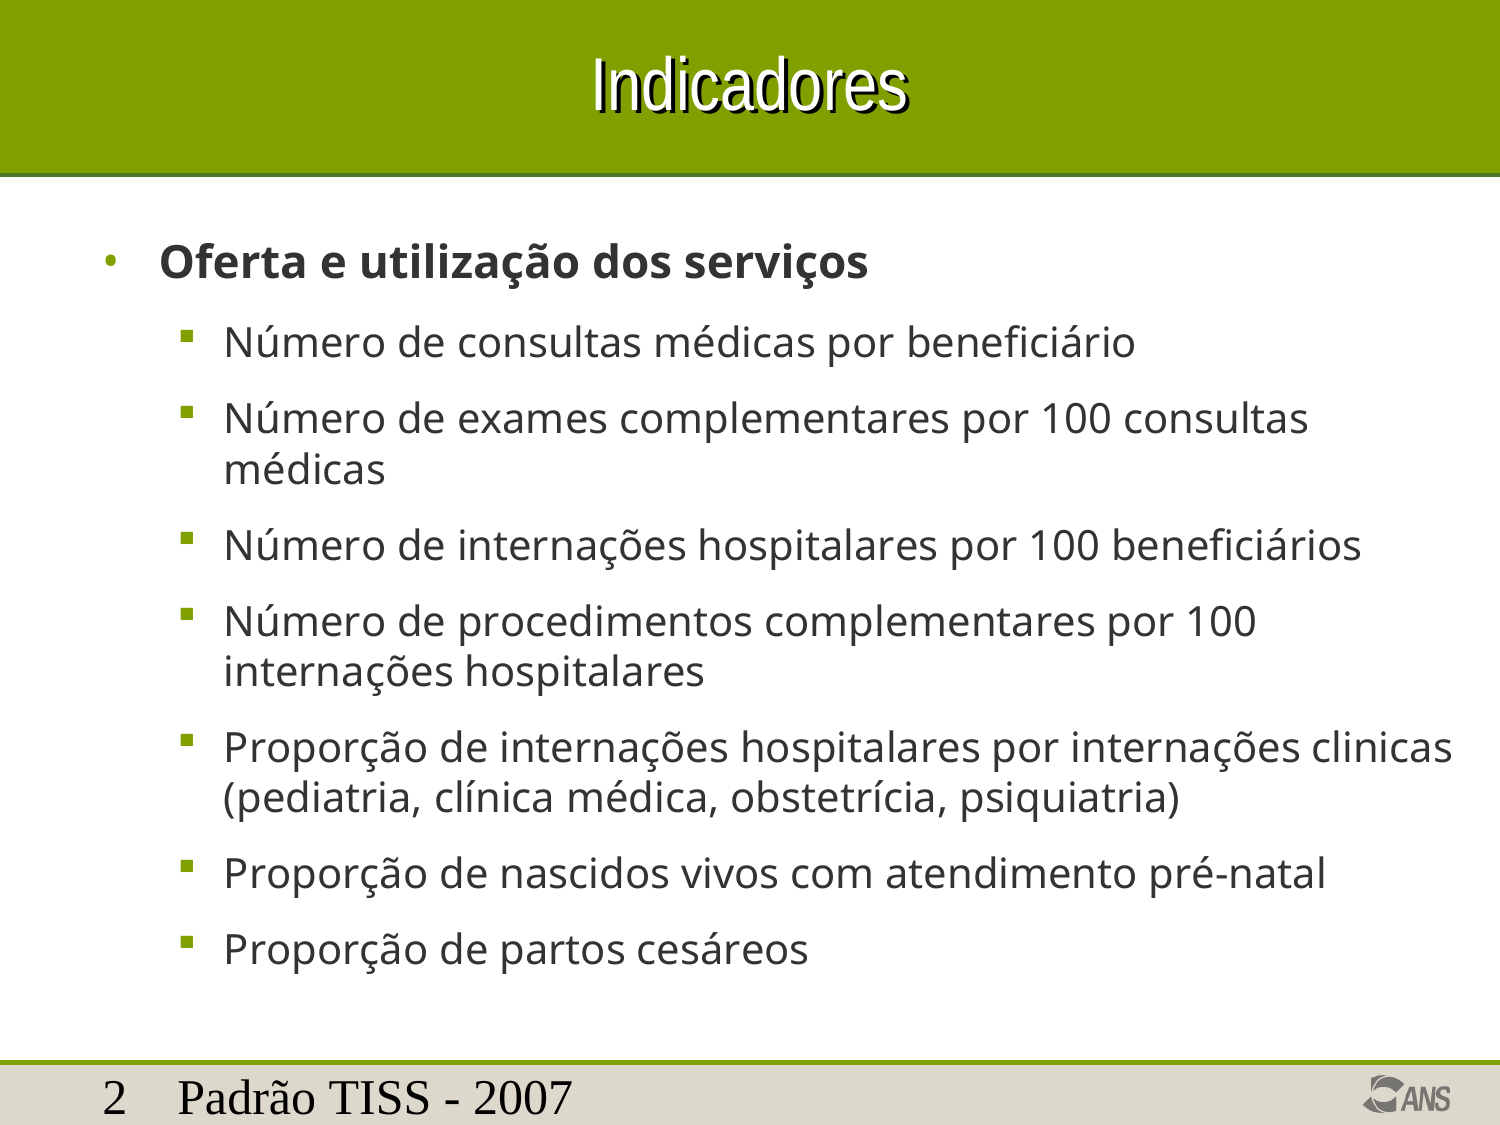

# Indicadores
Oferta e utilização dos serviços
Número de consultas médicas por beneficiário
Número de exames complementares por 100 consultas médicas
Número de internações hospitalares por 100 beneficiários
Número de procedimentos complementares por 100 internações hospitalares
Proporção de internações hospitalares por internações clinicas (pediatria, clínica médica, obstetrícia, psiquiatria)
Proporção de nascidos vivos com atendimento pré-natal
Proporção de partos cesáreos
27
Padrão TISS - 2007